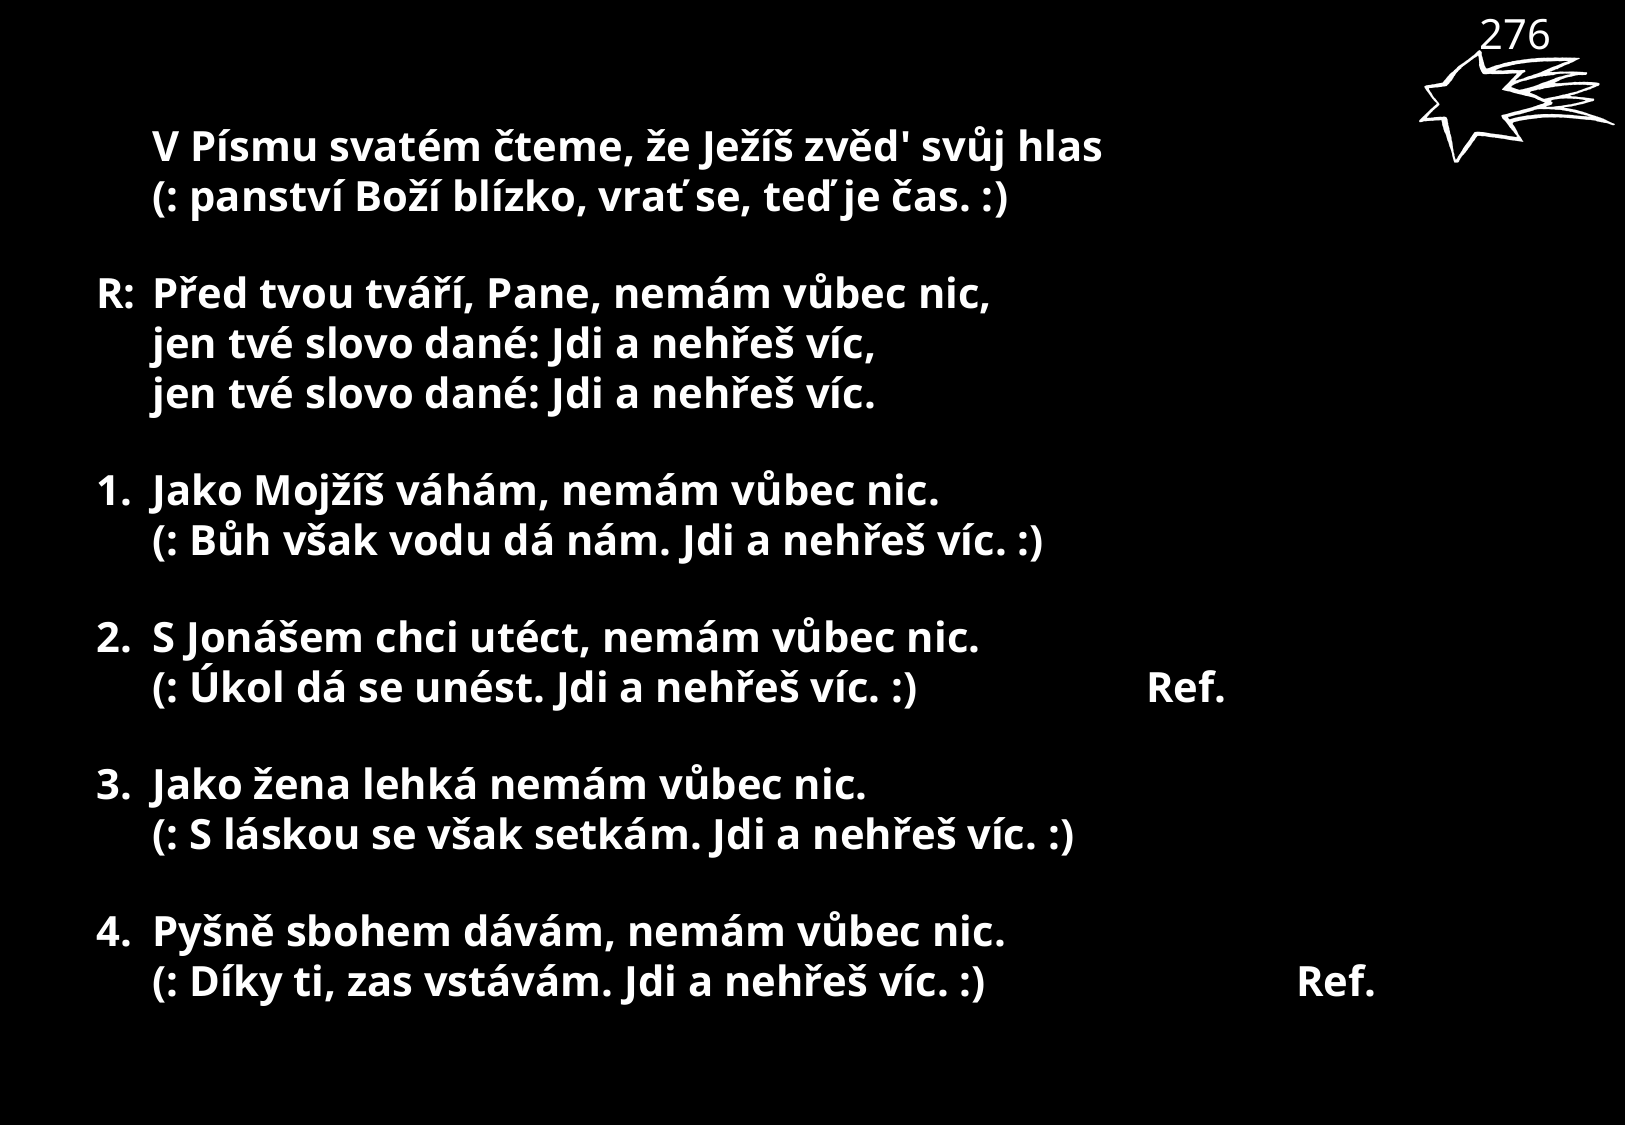

276
# V Písmu svatém čteme, že Ježíš zvěd' svůj hlas (: panství Boží blízko, vrať se, teď je čas. :)
R: 	Před tvou tváří, Pane, nemám vůbec nic,
jen tvé slovo dané: Jdi a nehřeš víc,
jen tvé slovo dané: Jdi a nehřeš víc.
1.	Jako Mojžíš váhám, nemám vůbec nic.
(: Bůh však vodu dá nám. Jdi a nehřeš víc. :)
2.	S Jonášem chci utéct, nemám vůbec nic.
(: Úkol dá se unést. Jdi a nehřeš víc. :) 		Ref.
3.	Jako žena lehká nemám vůbec nic.
(: S láskou se však setkám. Jdi a nehřeš víc. :)
4.	Pyšně sbohem dávám, nemám vůbec nic.
(: Díky ti, zas vstávám. Jdi a nehřeš víc. :) 		Ref.